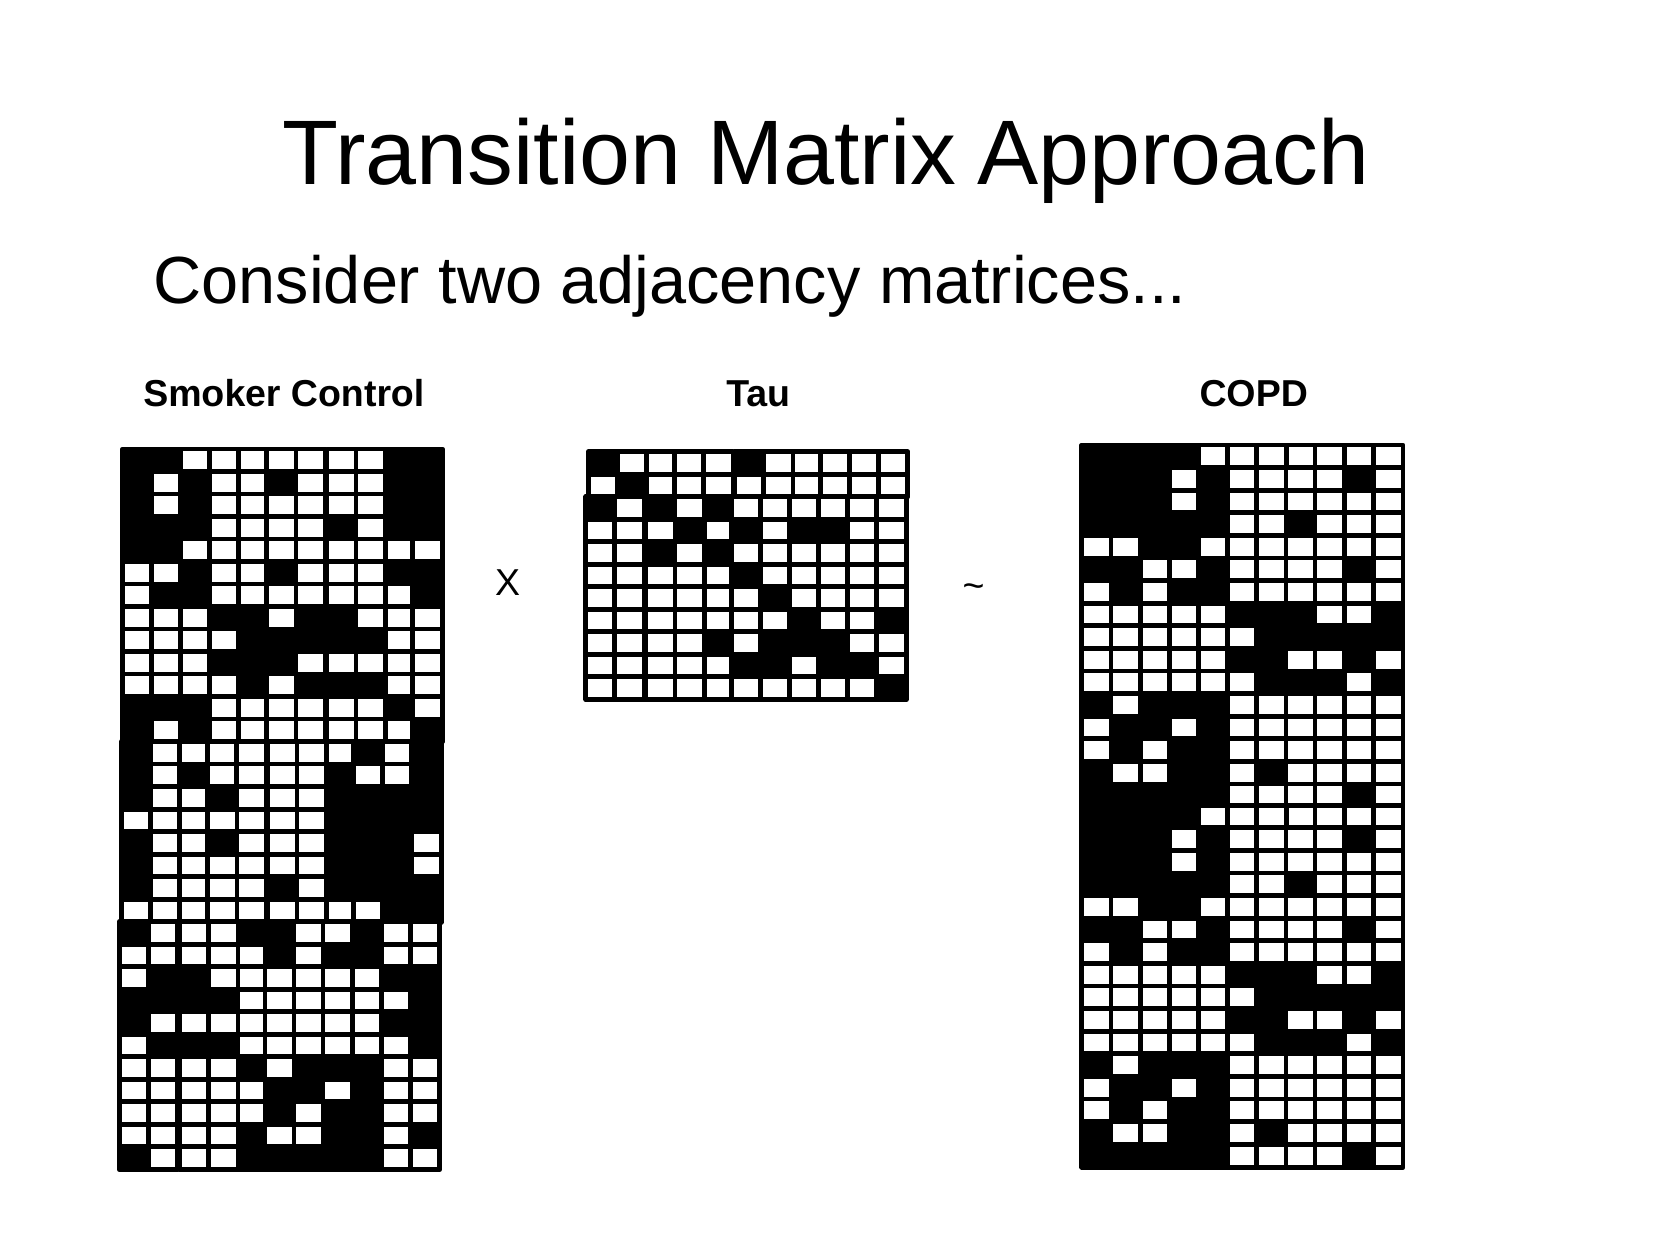

# Transition Matrix Approach
Consider two adjacency matrices...
Tau
Smoker Control
COPD
X
~